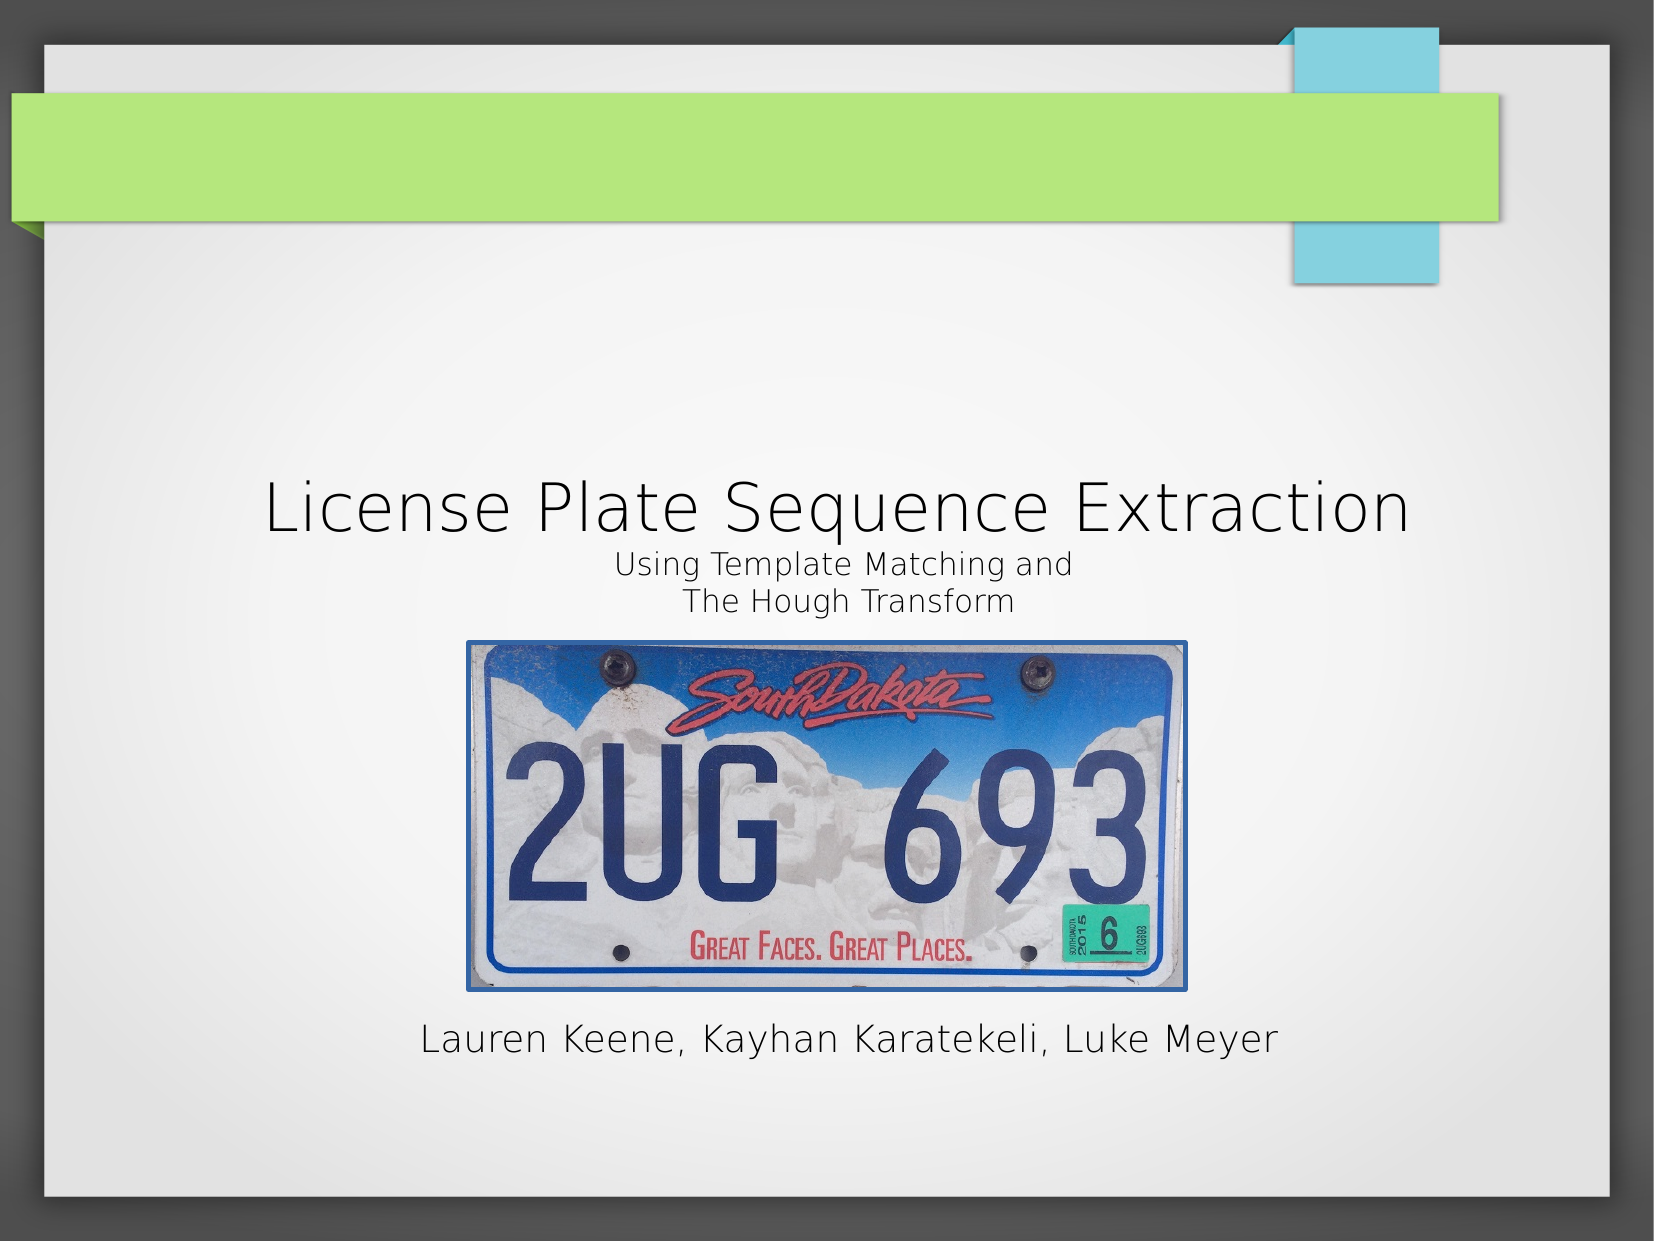

# License Plate Sequence Extraction
Using Template Matching and
The Hough Transform
Lauren Keene, Kayhan Karatekeli, Luke Meyer